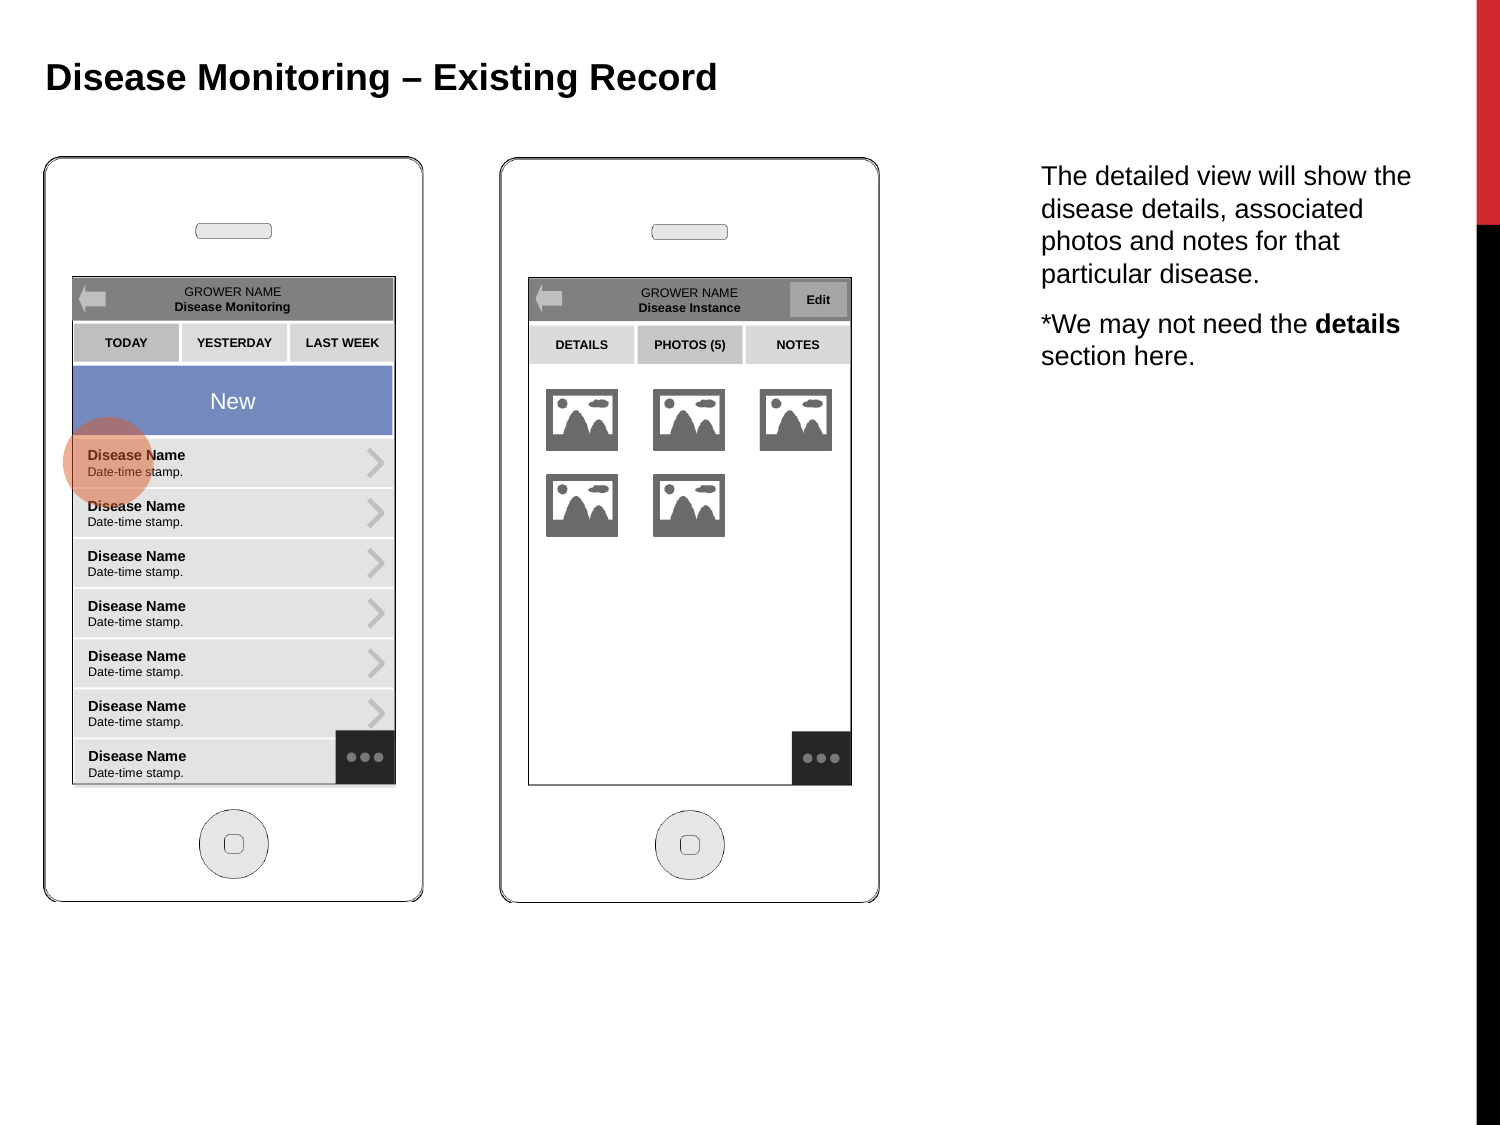

Disease Monitoring – Existing Record
The detailed view will show the disease details, associated photos and notes for that particular disease.
*We may not need the details section here.
GROWER NAME
Disease Monitoring
TODAY
YESTERDAY
LAST WEEK
New
Disease Name
Date-time stamp.
Disease Name
Date-time stamp.
Disease Name
Date-time stamp.
Disease Name
Date-time stamp.
Disease Name
Date-time stamp.
Disease Name
Date-time stamp.
Disease Name
Date-time stamp.
GROWER NAME
Disease Instance
Edit
DETAILS
PHOTOS (5)
NOTES